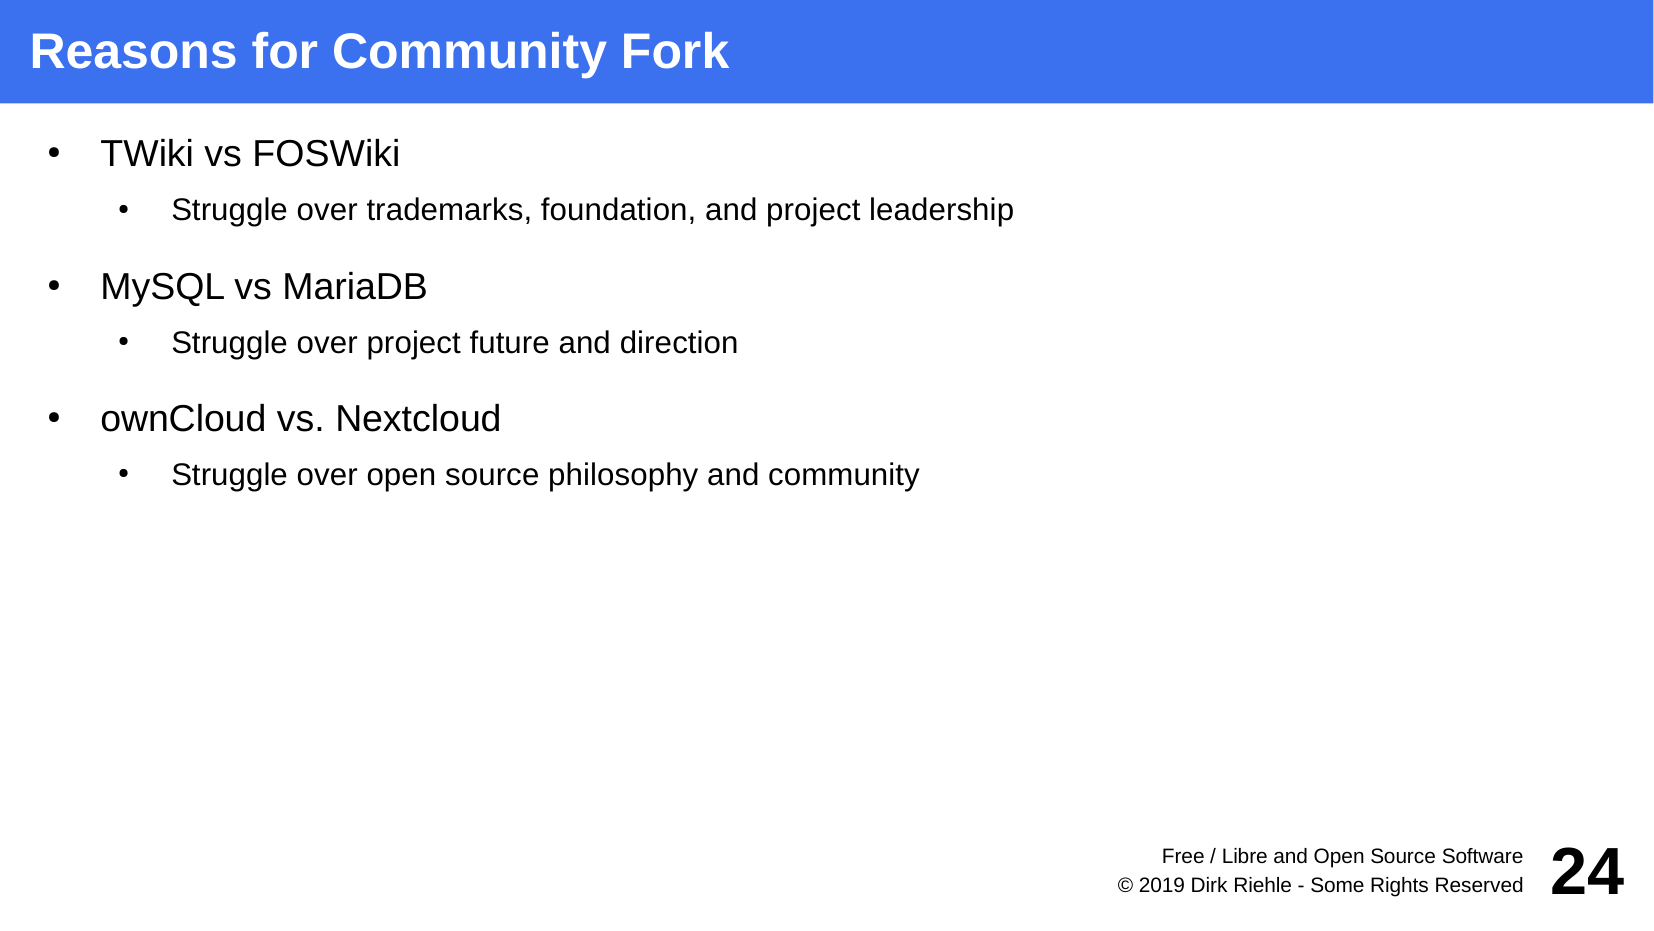

# Reasons for Community Fork
TWiki vs FOSWiki
Struggle over trademarks, foundation, and project leadership
MySQL vs MariaDB
Struggle over project future and direction
ownCloud vs. Nextcloud
Struggle over open source philosophy and community
Free / Libre and Open Source Software
24
© 2019 Dirk Riehle - Some Rights Reserved